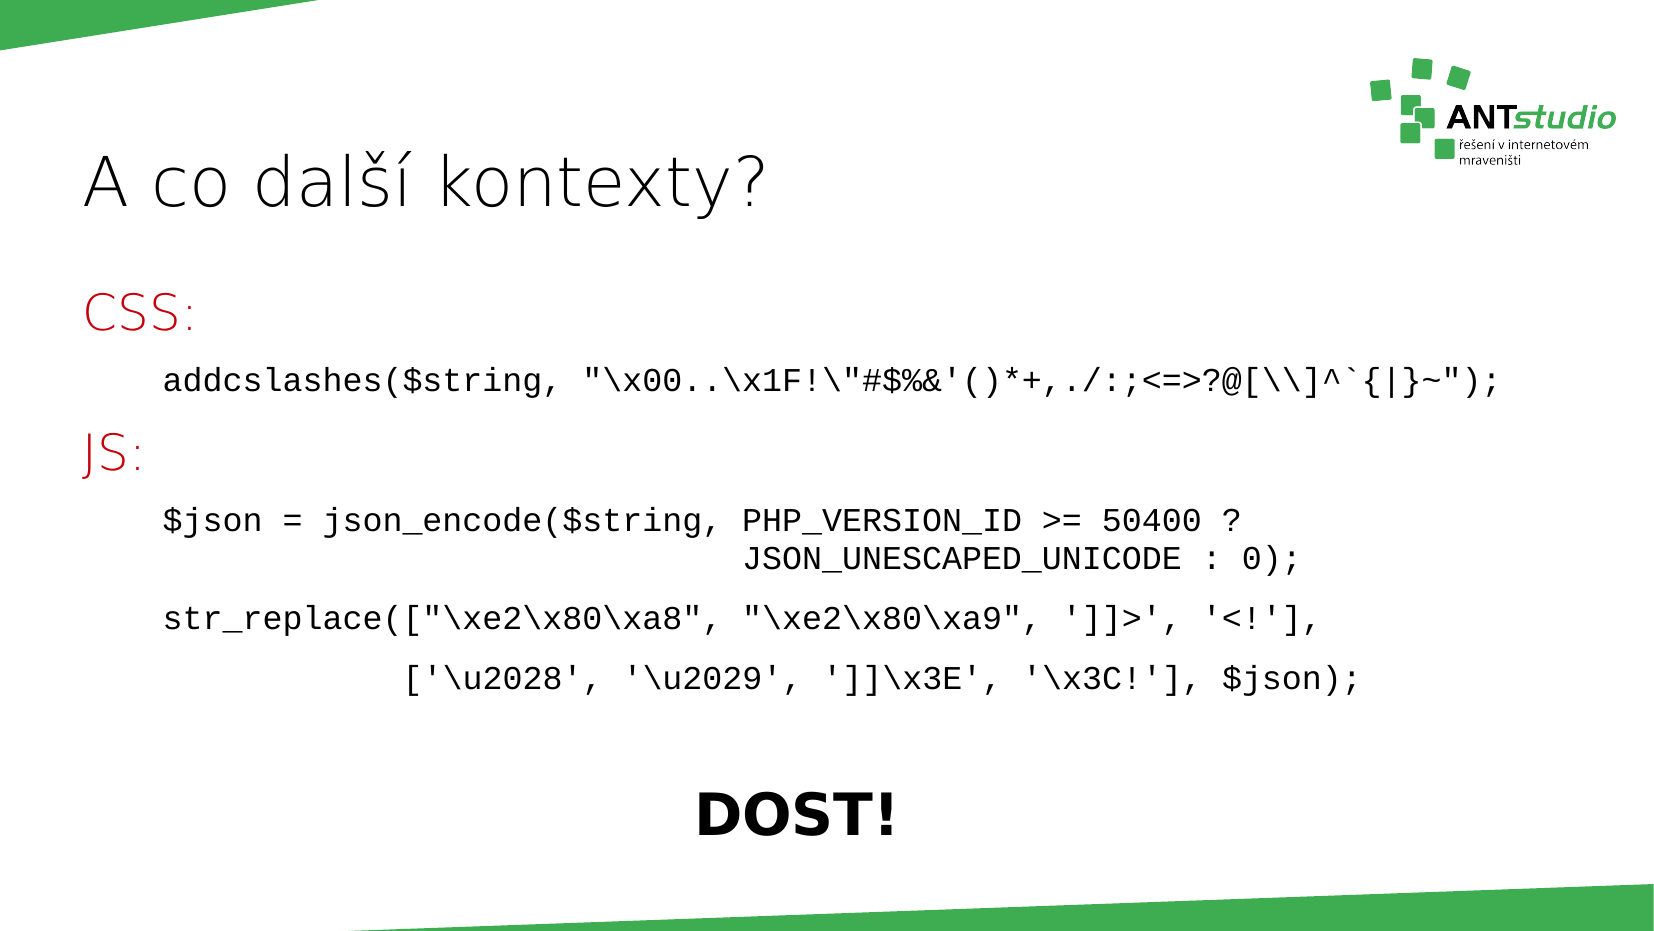

# A co další kontexty?
CSS:
 addcslashes($string, "\x00..\x1F!\"#$%&'()*+,./:;<=>?@[\\]^`{|}~");
JS:
 $json = json_encode($string, PHP_VERSION_ID >= 50400 ? JSON_UNESCAPED_UNICODE : 0);
 str_replace(["\xe2\x80\xa8", "\xe2\x80\xa9", ']]>', '<!'],
 ['\u2028', '\u2029', ']]\x3E', '\x3C!'], $json);
DOST!